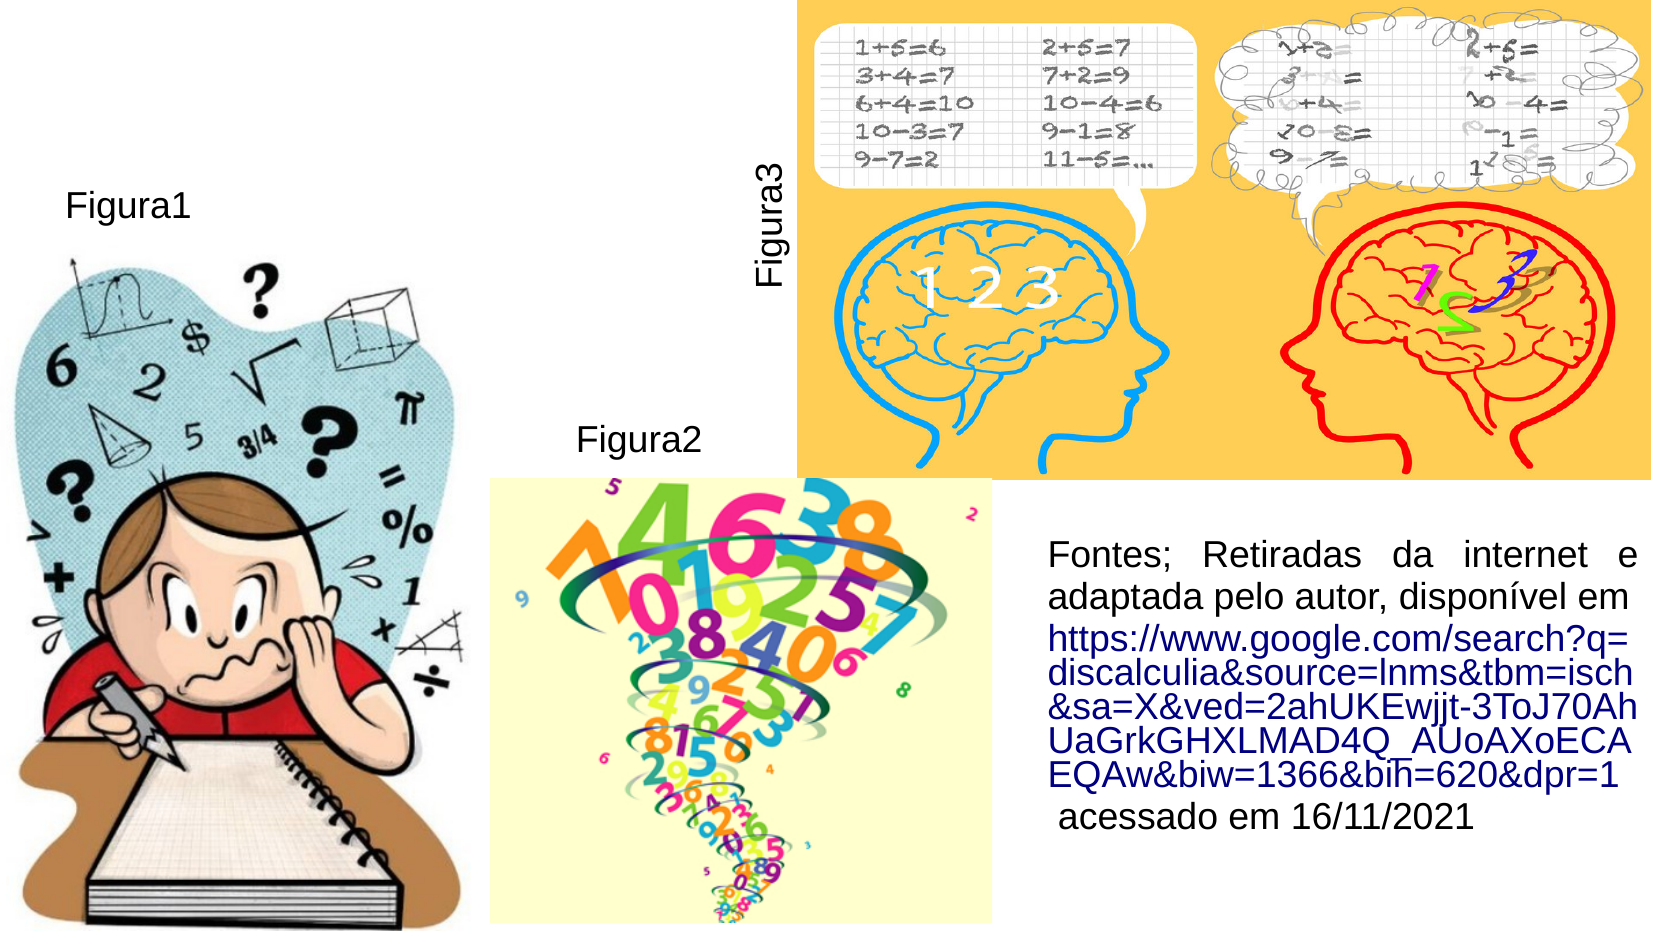

Figura1
Figura3
Figura2
Fontes; Retiradas da internet e adaptada pelo autor, disponível em
https://www.google.com/search?q=discalculia&source=lnms&tbm=isch&sa=X&ved=2ahUKEwjjt-3ToJ70AhUaGrkGHXLMAD4Q_AUoAXoECAEQAw&biw=1366&bih=620&dpr=1 acessado em 16/11/2021